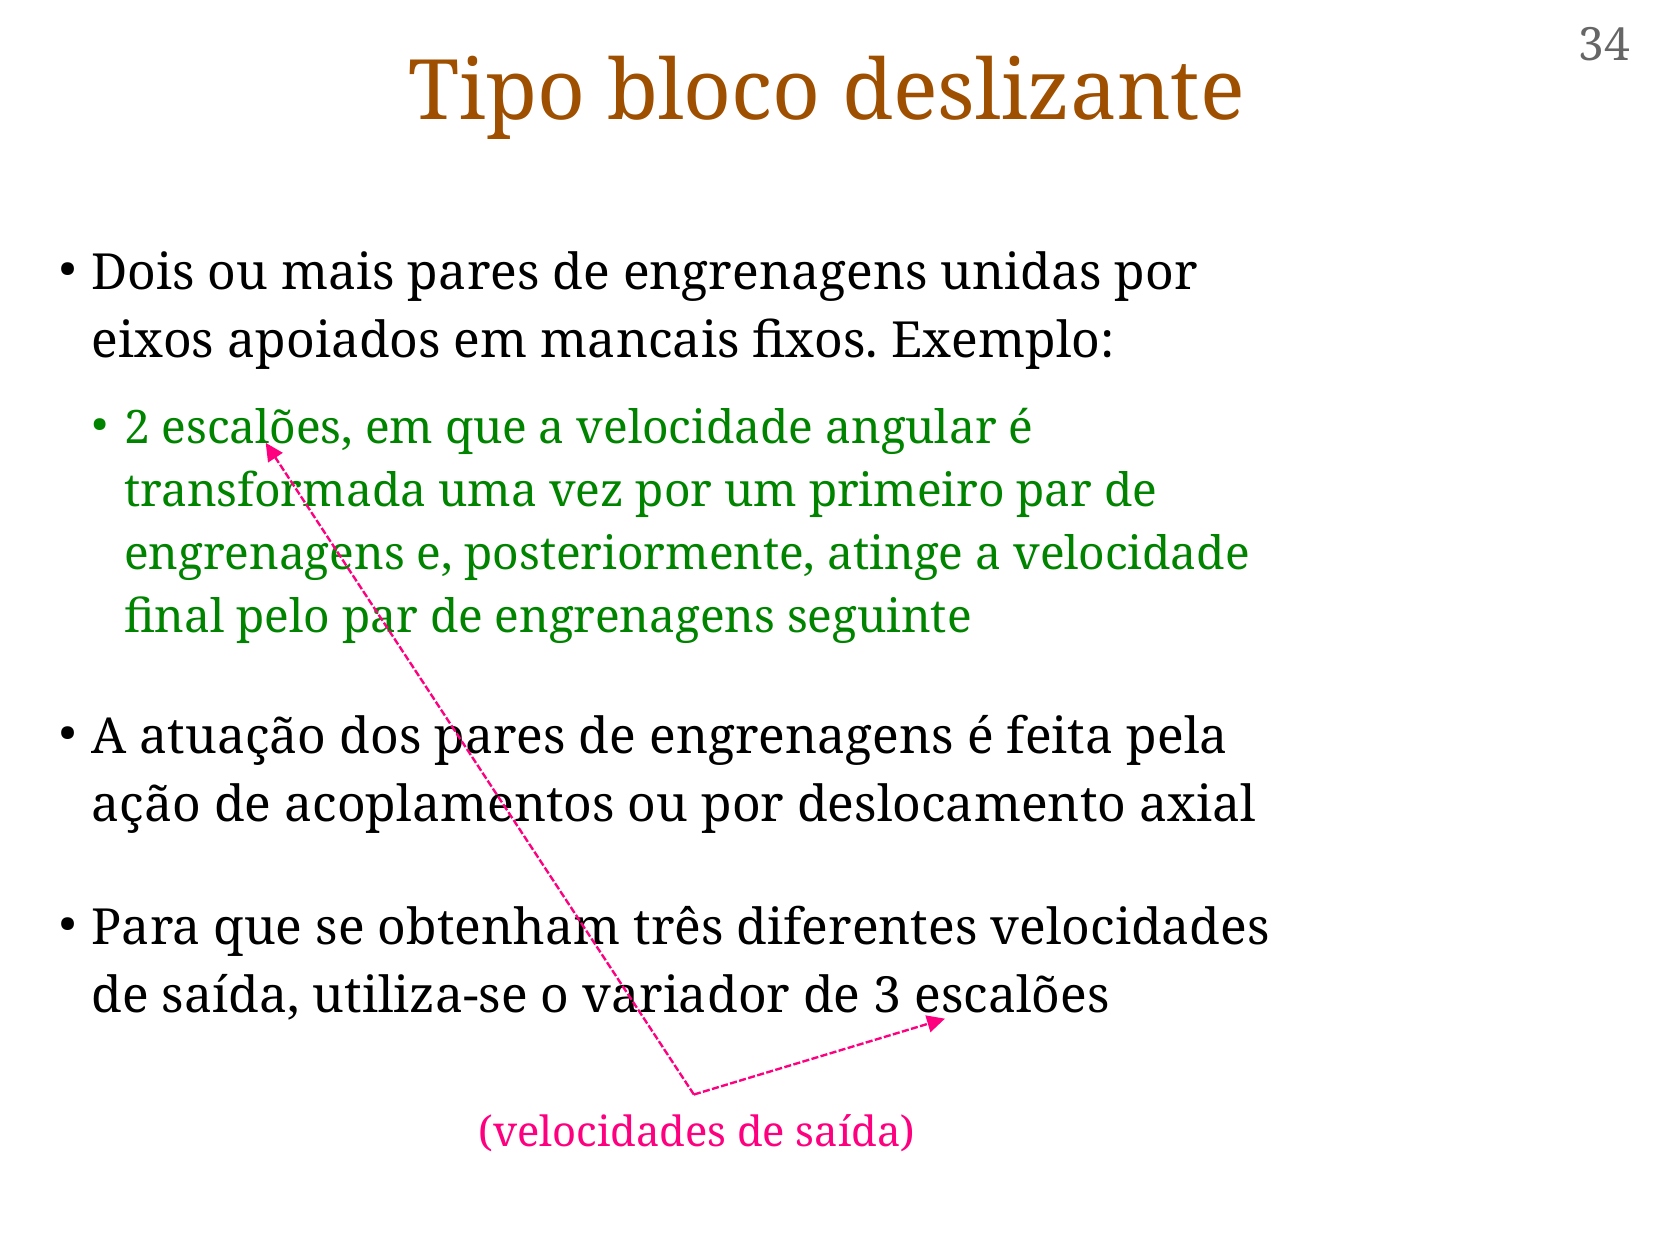

34
# Tipo bloco deslizante
Dois ou mais pares de engrenagens unidas por eixos apoiados em mancais fixos. Exemplo:
2 escalões, em que a velocidade angular é transformada uma vez por um primeiro par de engrenagens e, posteriormente, atinge a velocidade final pelo par de engrenagens seguinte
A atuação dos pares de engrenagens é feita pela ação de acoplamentos ou por deslocamento axial
Para que se obtenham três diferentes velocidades de saída, utiliza-se o variador de 3 escalões
(velocidades de saída)